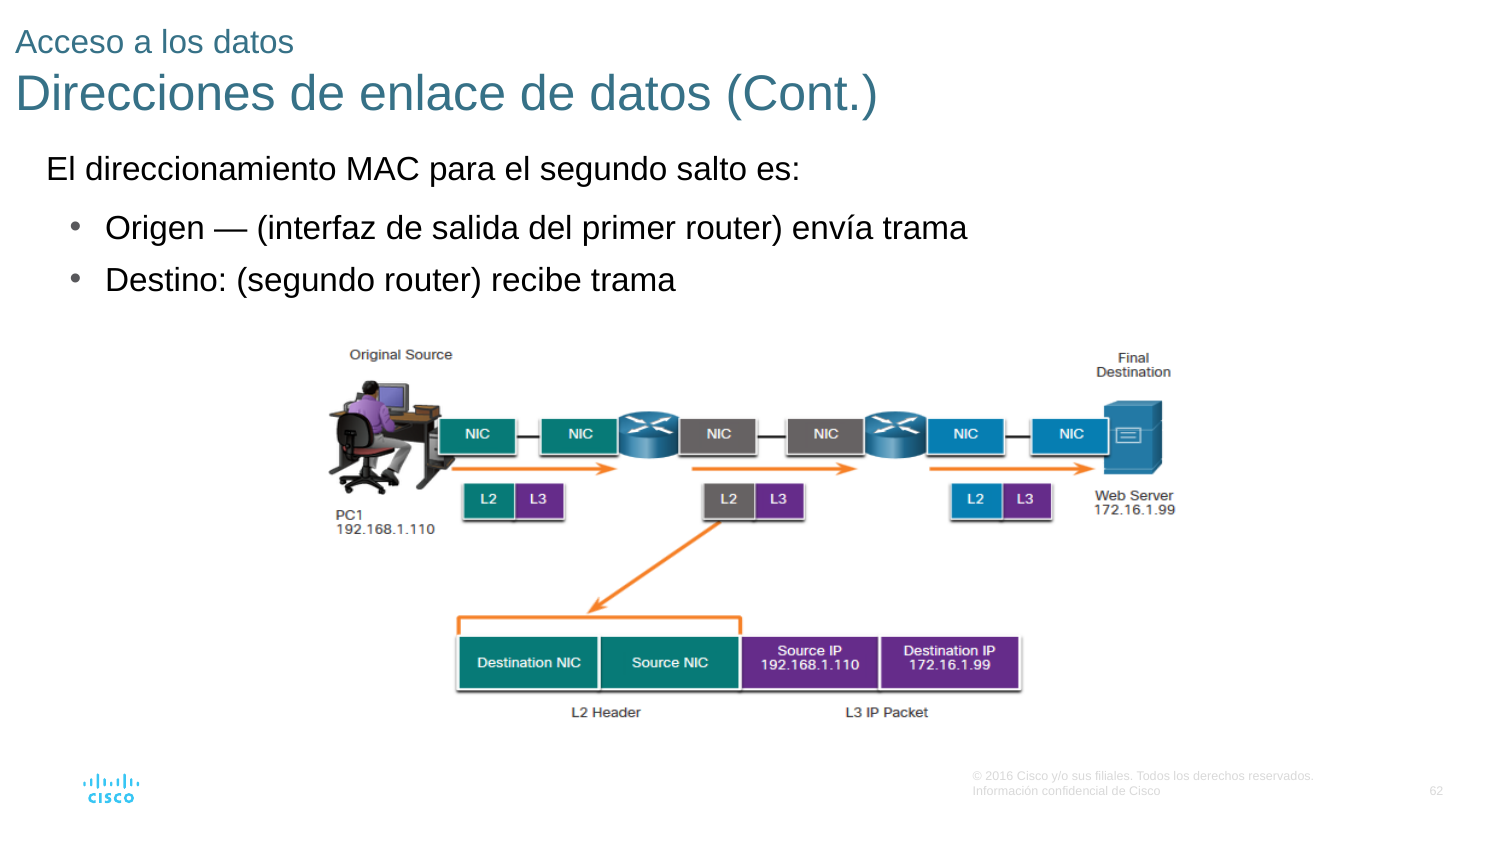

# Acceso a los datos Direcciones de enlace de datos (Cont.)
El direccionamiento MAC para el segundo salto es:
Origen — (interfaz de salida del primer router) envía trama
Destino: (segundo router) recibe trama